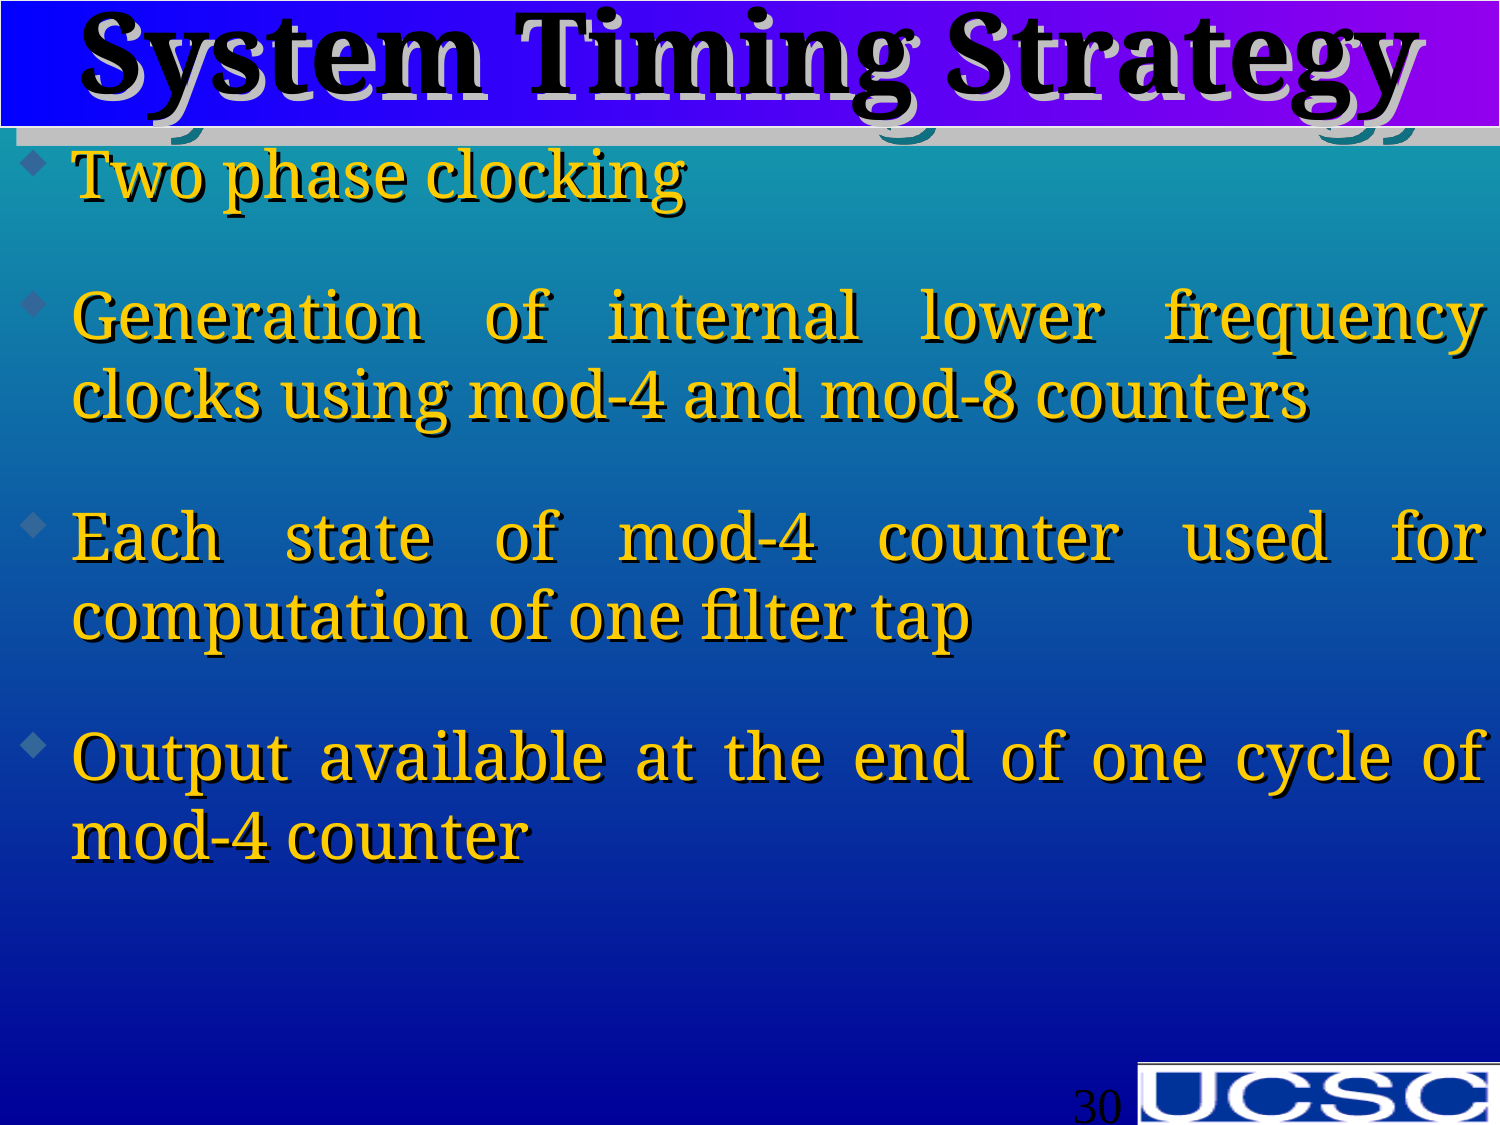

# System Timing Strategy
Two phase clocking
Generation of internal lower frequency clocks using mod-4 and mod-8 counters
Each state of mod-4 counter used for computation of one filter tap
Output available at the end of one cycle of mod-4 counter
30